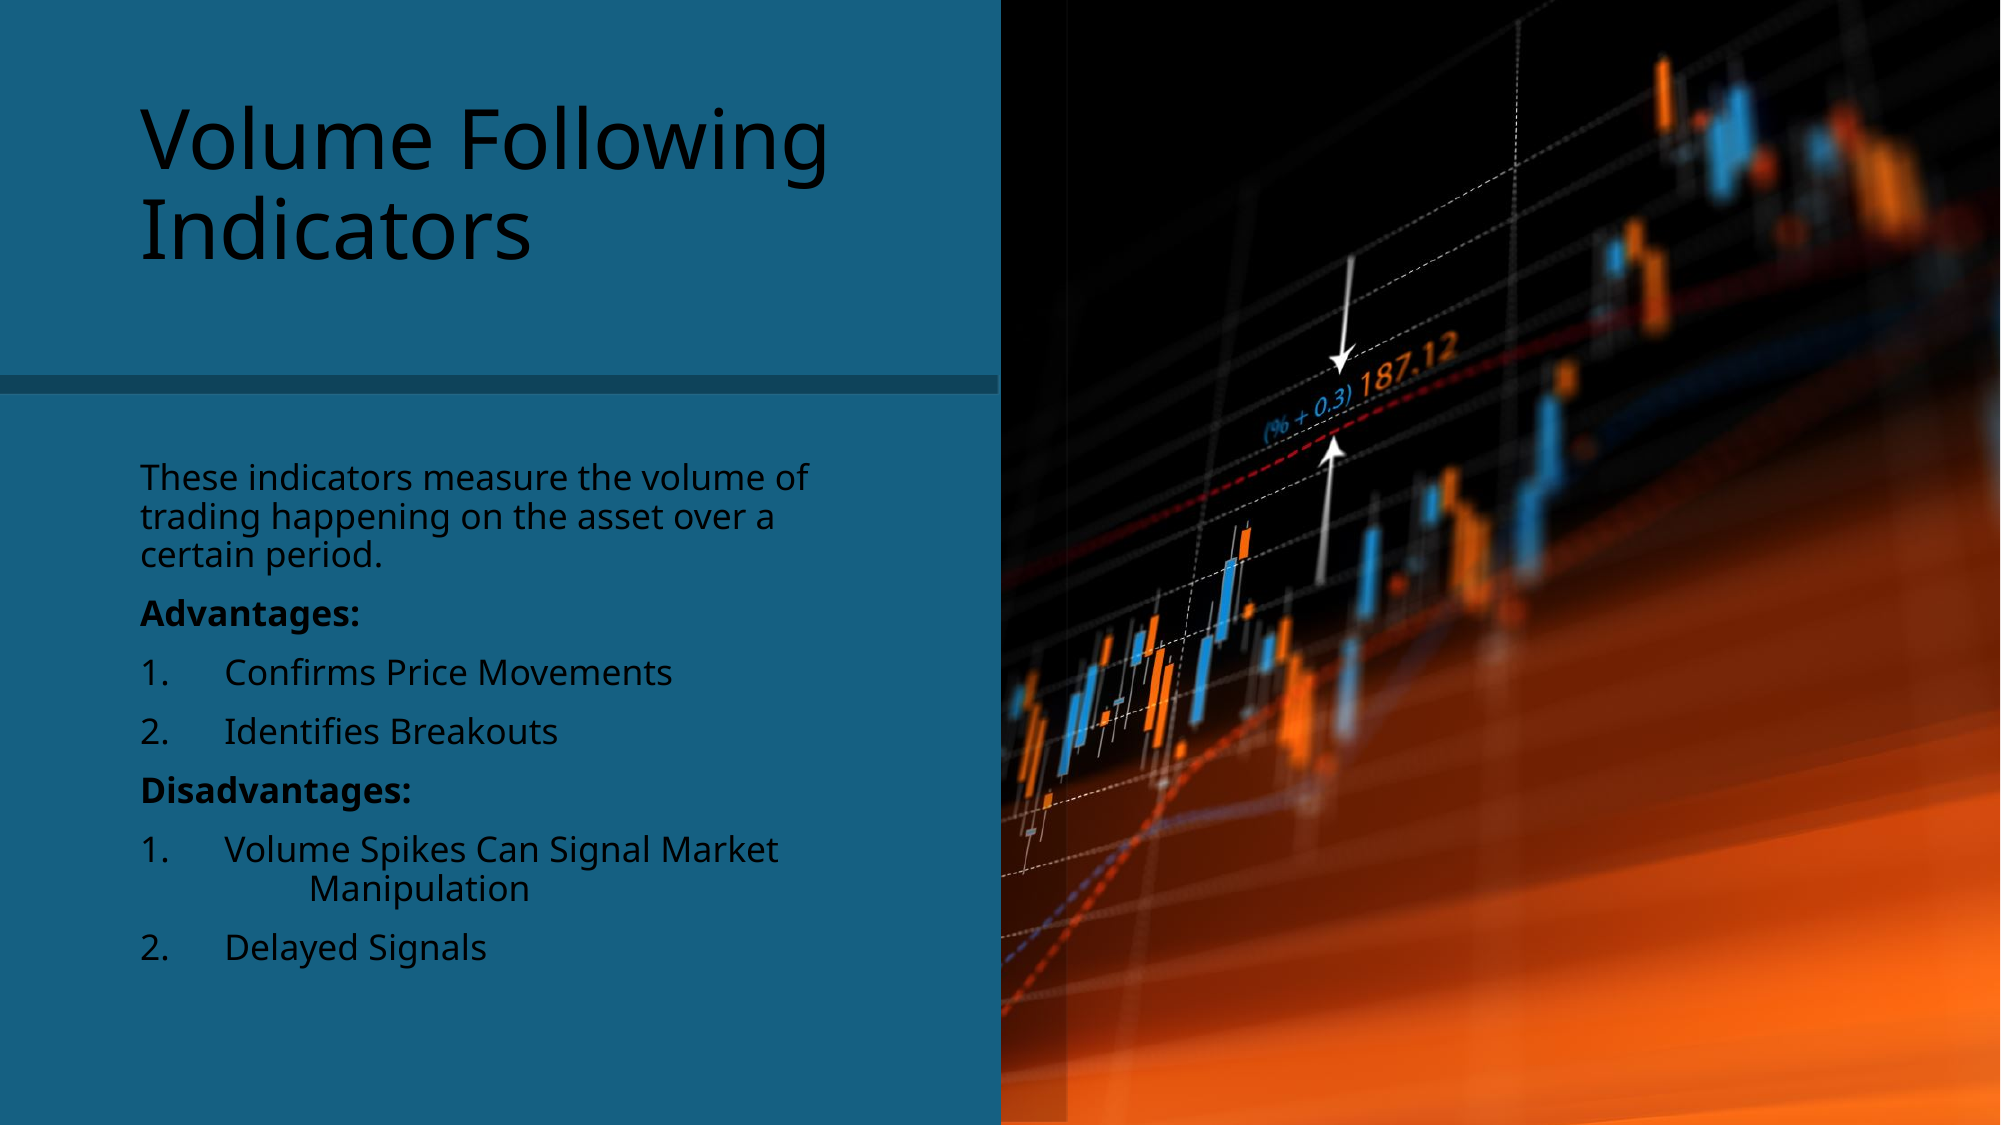

# Volume Following Indicators
These indicators measure the volume of trading happening on the asset over a certain period.
Advantages:
Confirms Price Movements
Identifies Breakouts
Disadvantages:
Volume Spikes Can Signal Market Manipulation
Delayed Signals